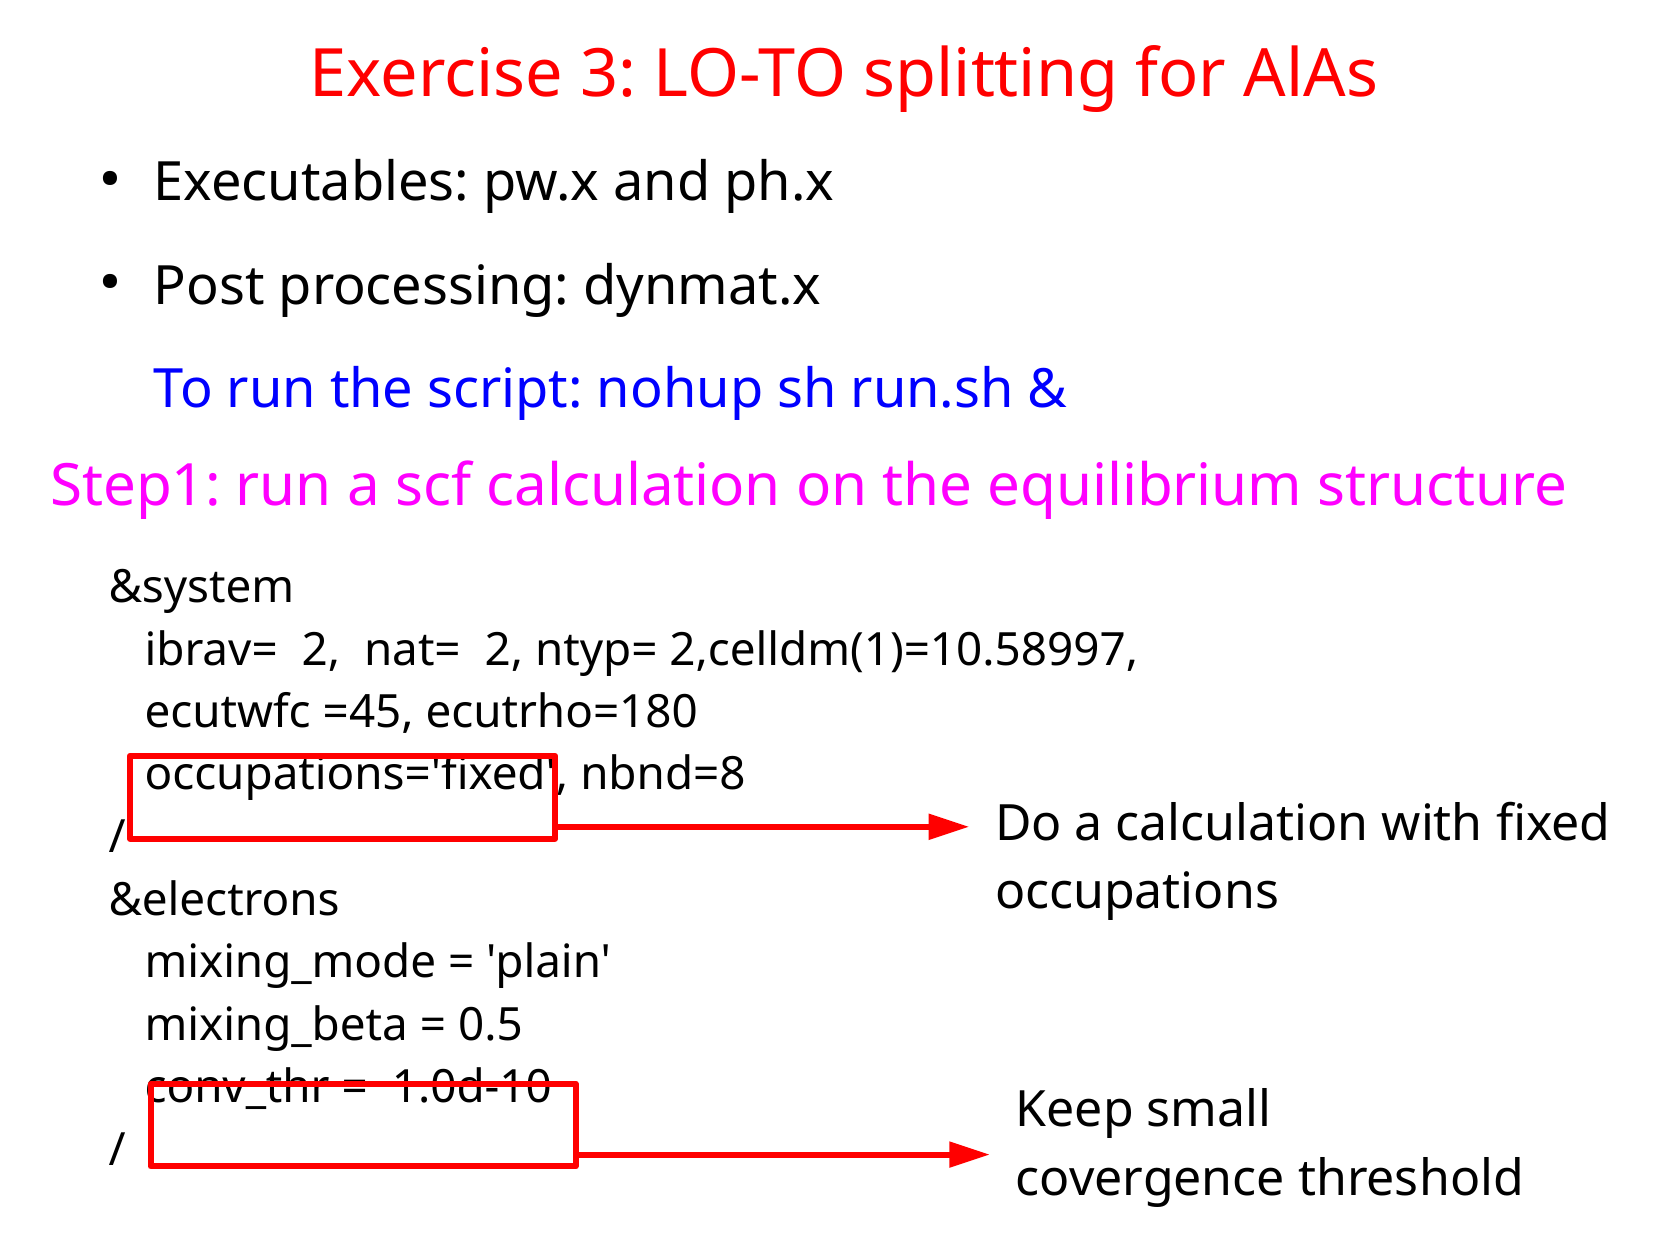

# Exercise 3: LO-TO splitting for AlAs
Executables: pw.x and ph.x
Post processing: dynmat.x
To run the script: nohup sh run.sh &
Step1: run a scf calculation on the equilibrium structure
 &system
 ibrav= 2, nat= 2, ntyp= 2,celldm(1)=10.58997,
 ecutwfc =45, ecutrho=180
 occupations='fixed', nbnd=8
 /
 &electrons
 mixing_mode = 'plain'
 mixing_beta = 0.5
 conv_thr = 1.0d-10
 /
Do a calculation with fixed
occupations
Keep small
covergence threshold